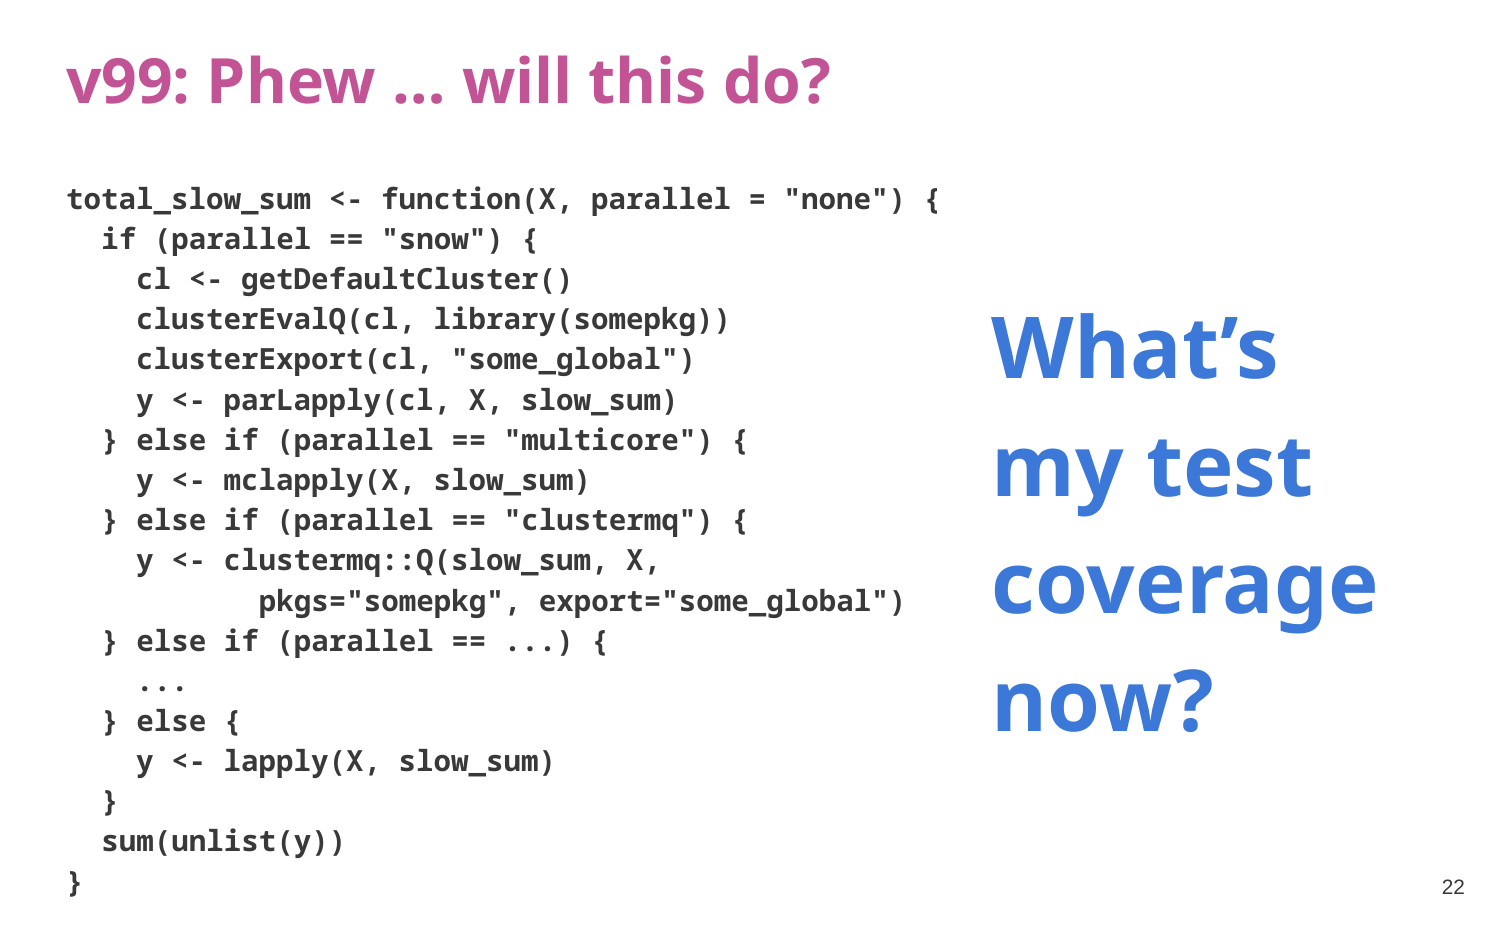

# v99: Phew … will this do?
total_slow_sum <- function(X, parallel = "none") {
 if (parallel == "snow") {
 cl <- getDefaultCluster()
 clusterEvalQ(cl, library(somepkg))
 clusterExport(cl, "some_global")
 y <- parLapply(cl, X, slow_sum)
 } else if (parallel == "multicore") {
 y <- mclapply(X, slow_sum)
 } else if (parallel == "clustermq") {
 y <- clustermq::Q(slow_sum, X,
 pkgs="somepkg", export="some_global")
 } else if (parallel == ...) {
 ...
 } else {
 y <- lapply(X, slow_sum)
 }
 sum(unlist(y))
}
What’s my test coverage now?